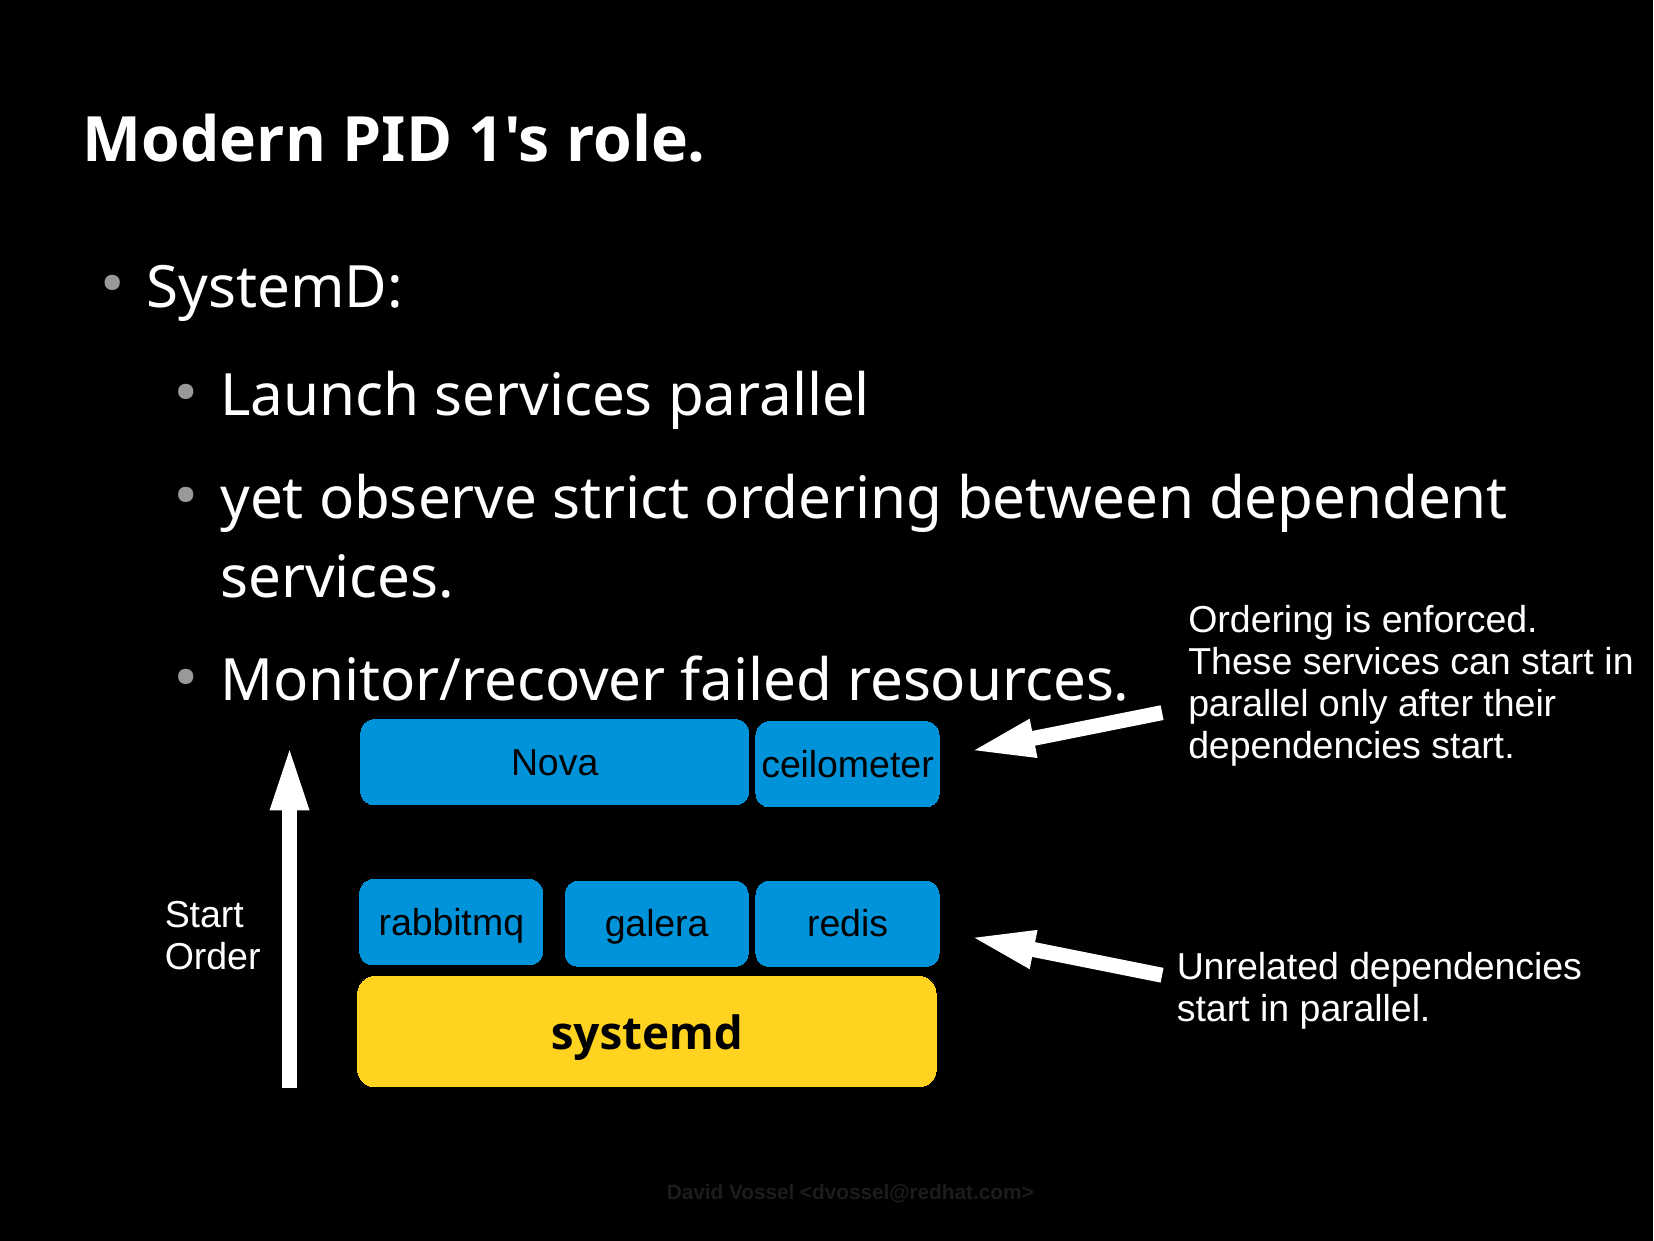

# Modern PID 1's role.
SystemD:
Launch services parallel
yet observe strict ordering between dependent services.
Monitor/recover failed resources.
Ordering is enforced. These services can start in parallel only after their dependencies start.
Nova
ceilometer
rabbitmq
galera
redis
Start Order
Unrelated dependencies start in parallel.
systemd